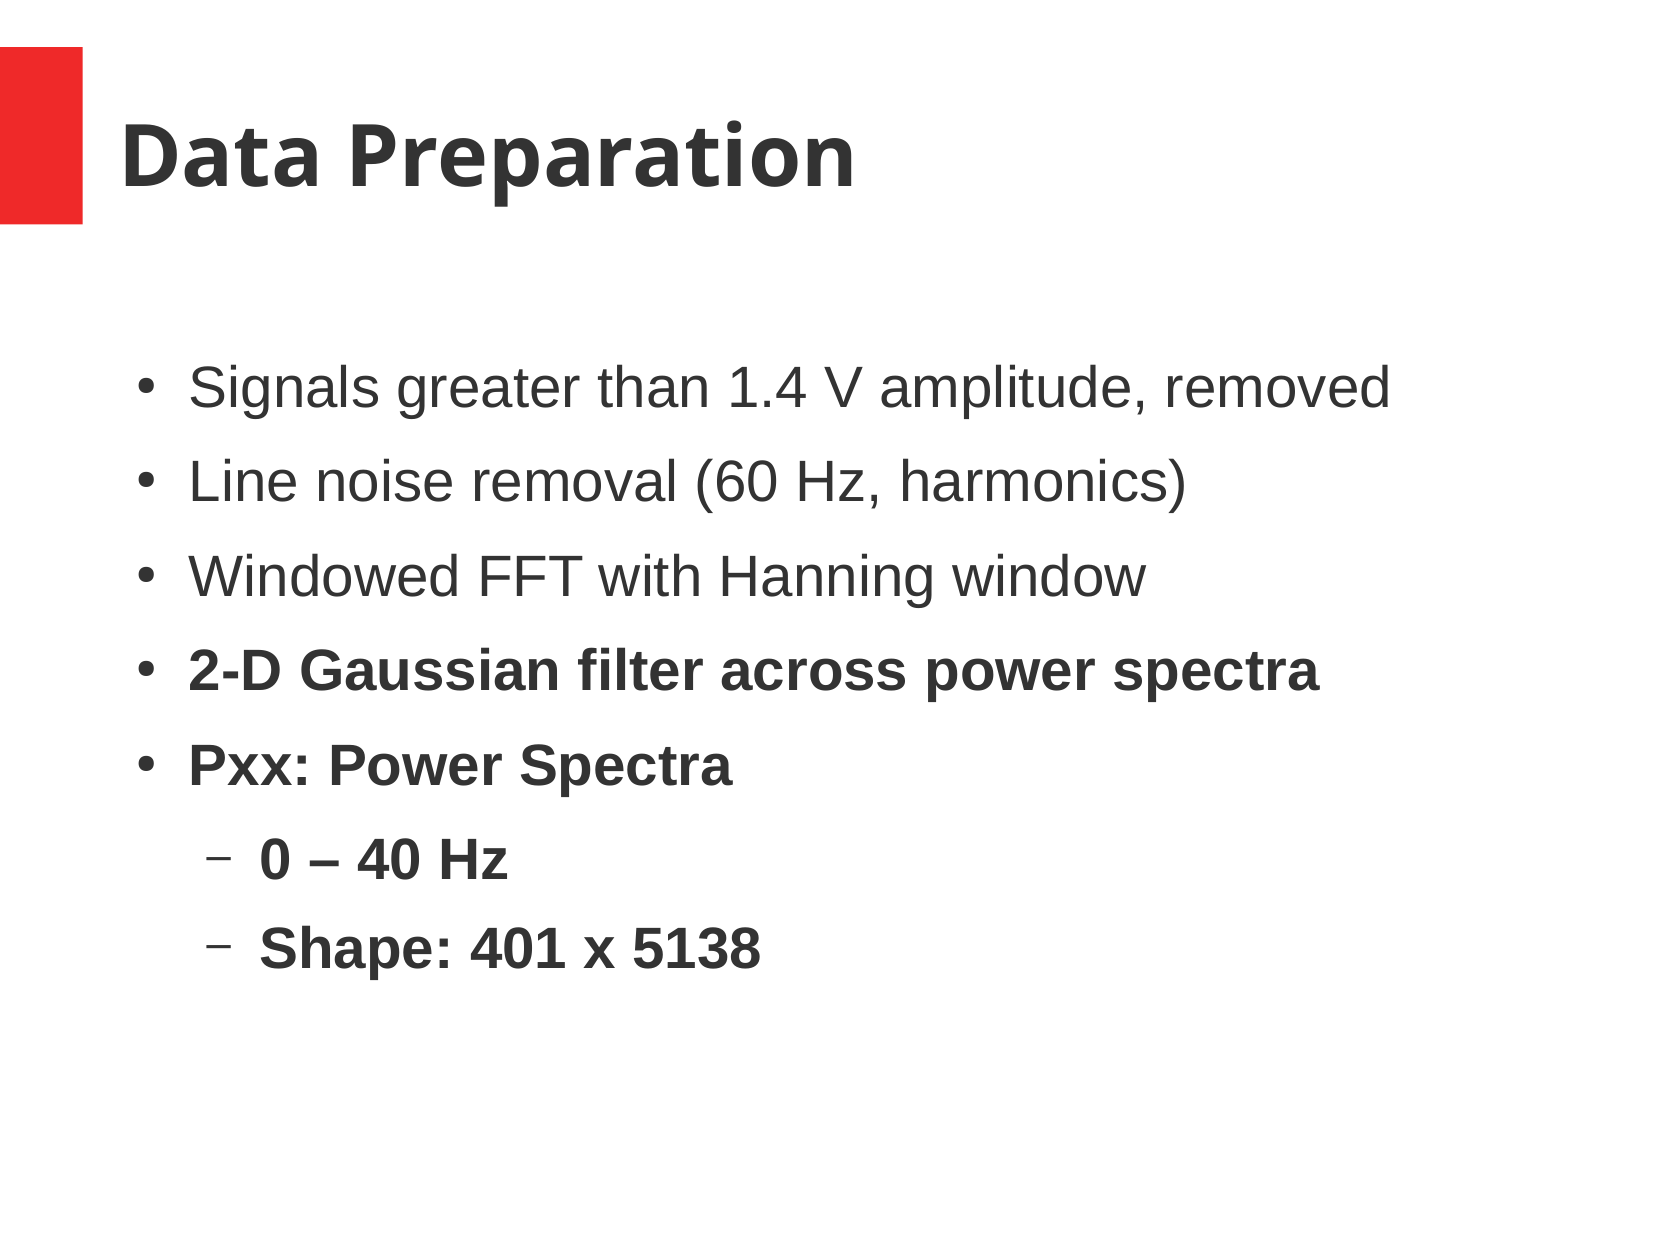

# Data Preparation
Signals greater than 1.4 V amplitude, removed
Line noise removal (60 Hz, harmonics)
Windowed FFT with Hanning window
2-D Gaussian filter across power spectra
Pxx: Power Spectra
0 – 40 Hz
Shape: 401 x 5138